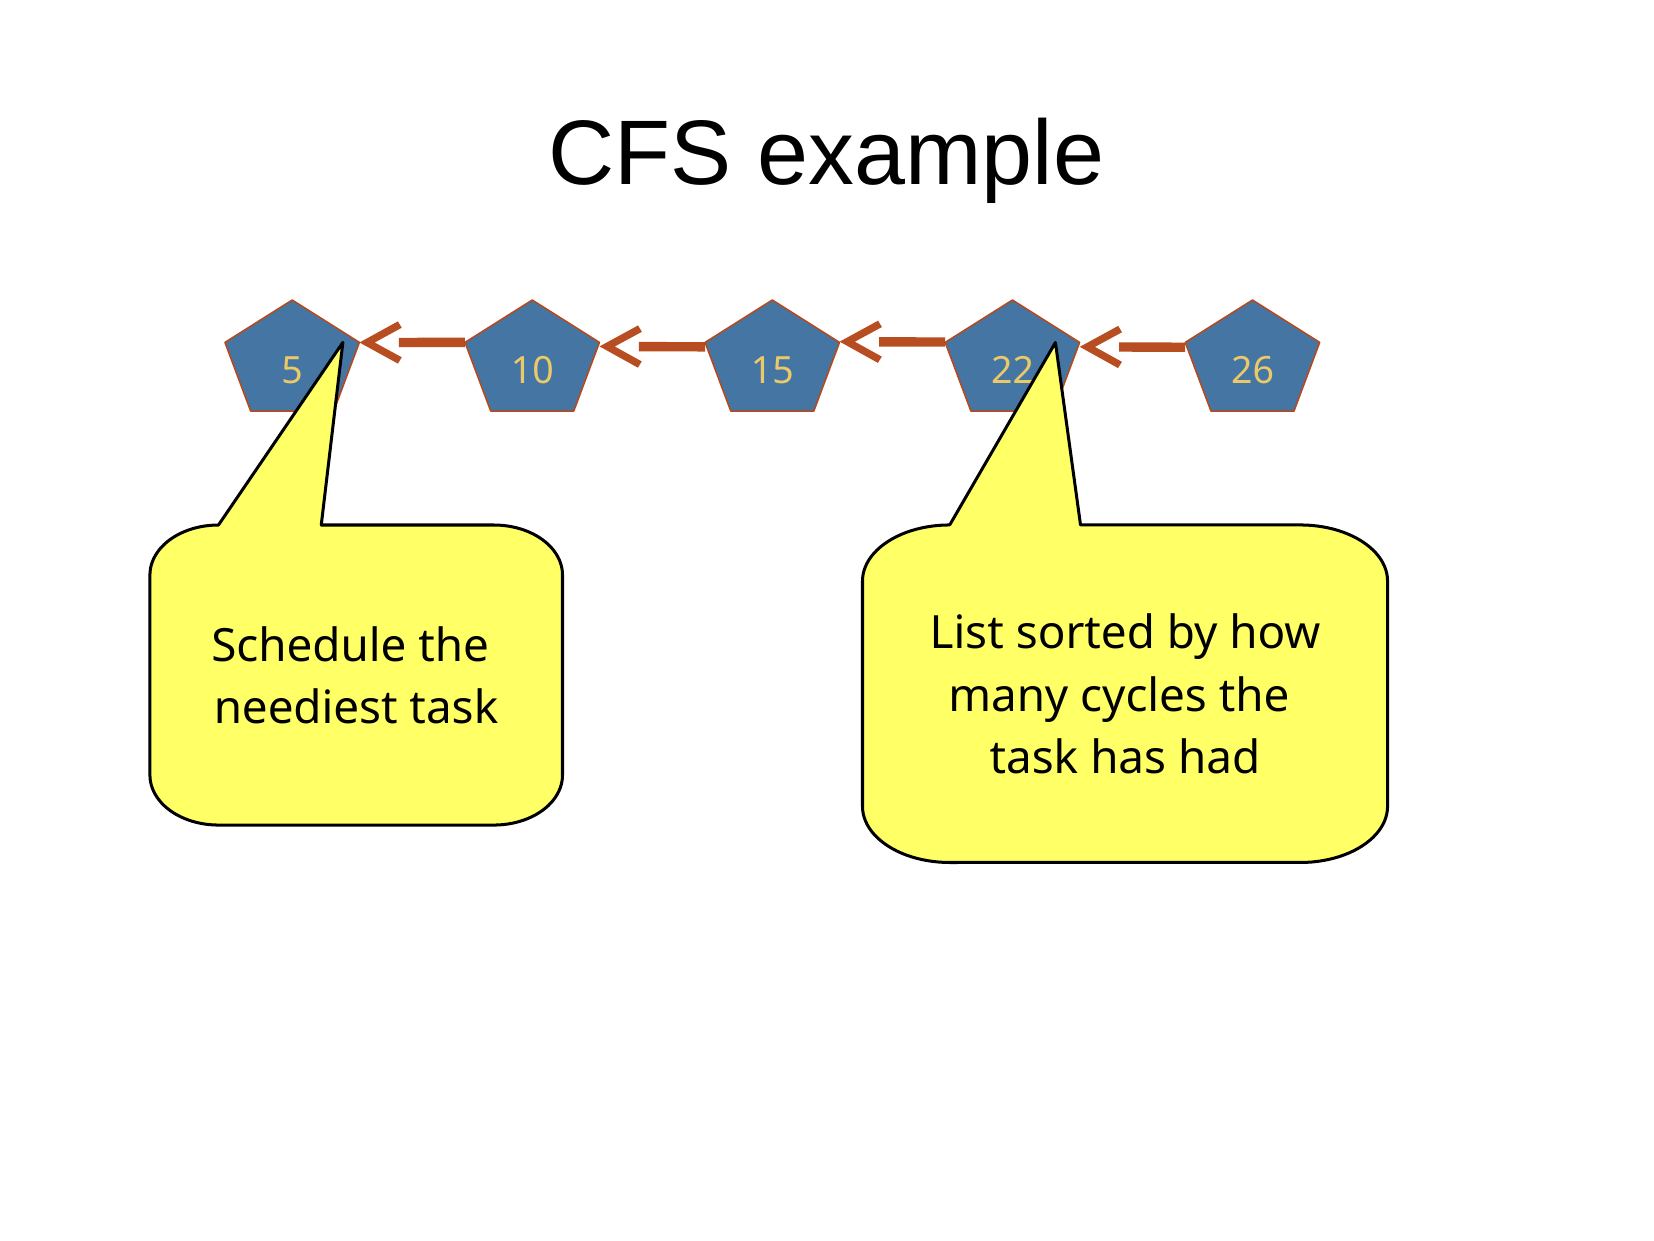

# CFS example
5
10
15
22
26
Schedule the
neediest task
List sorted by how
many cycles the
task has had